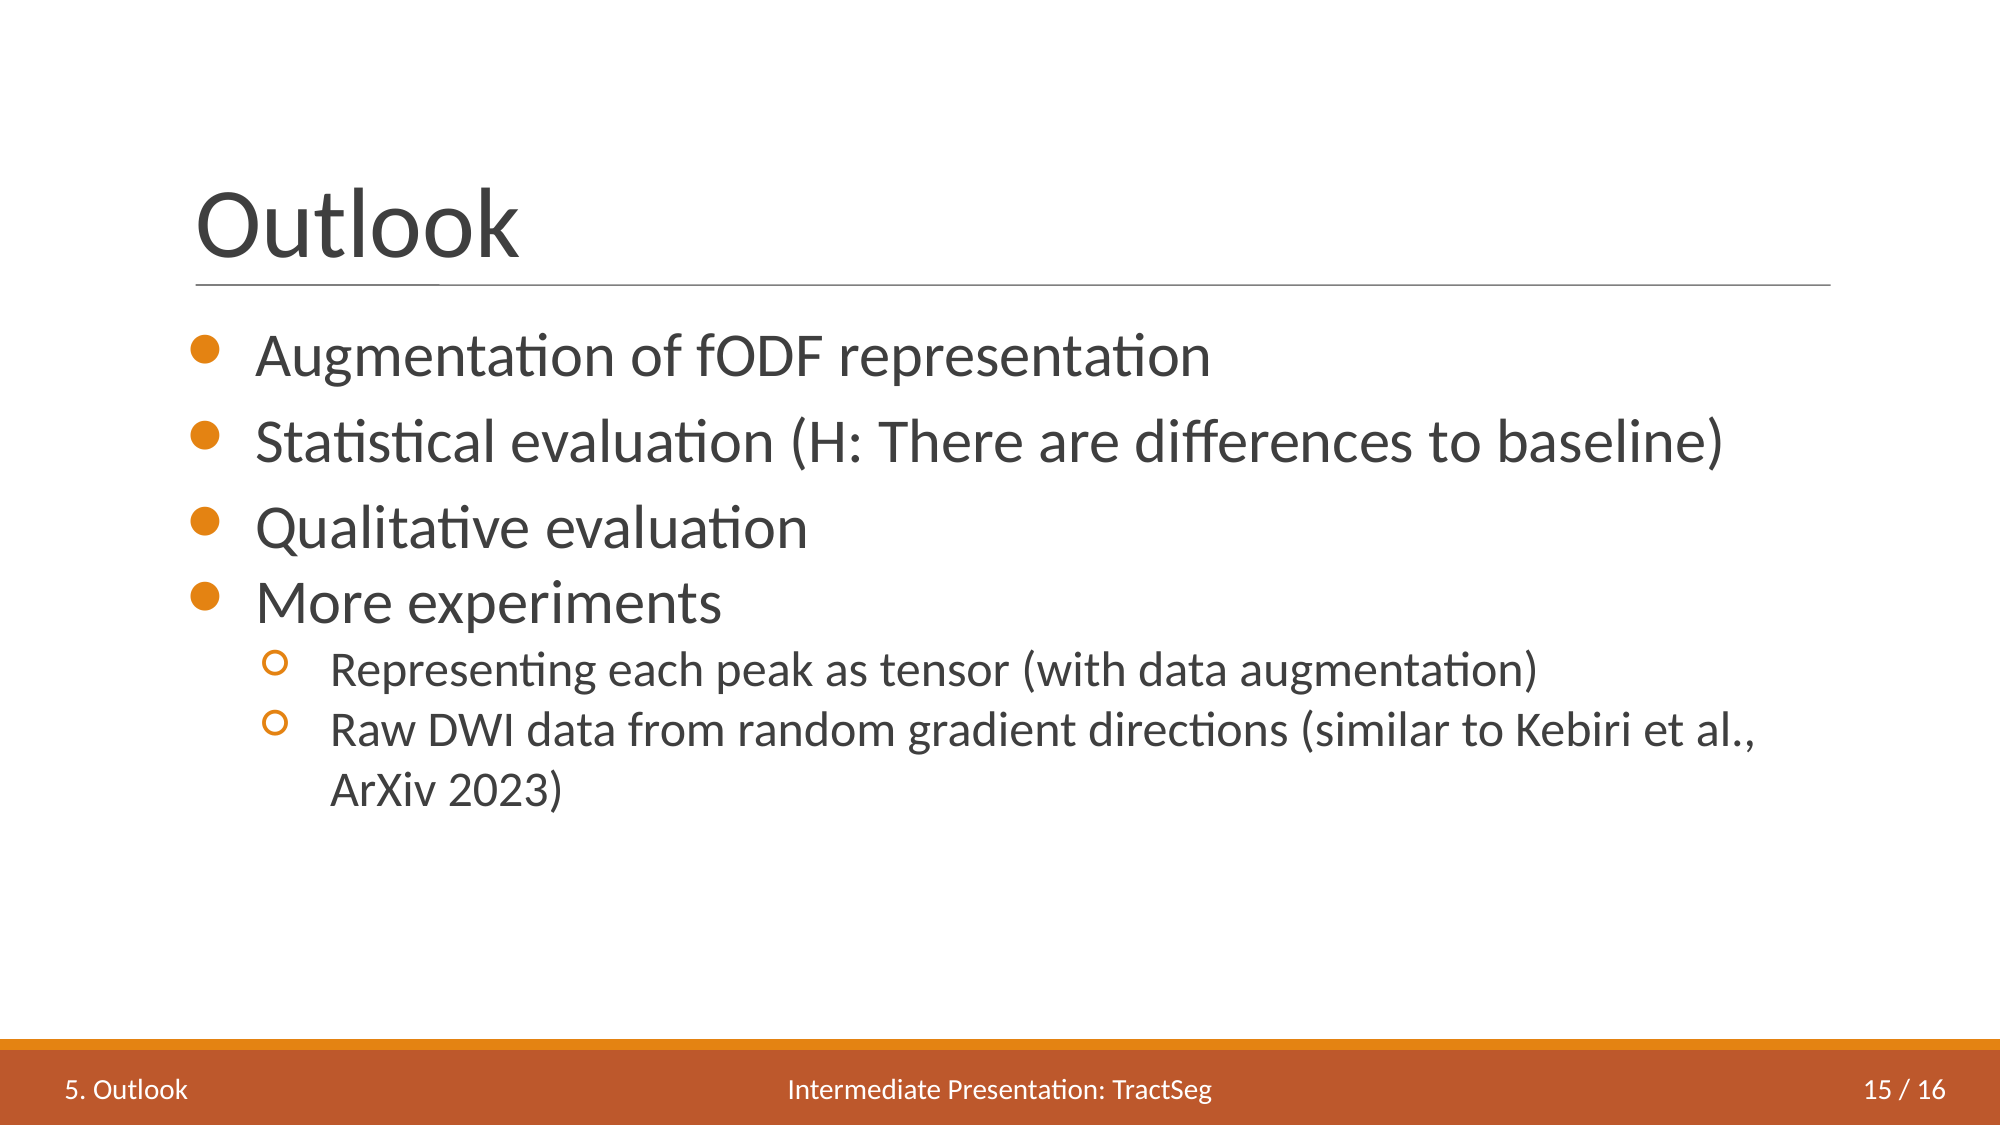

# Outlook
Augmentation of fODF representation
Statistical evaluation (H: There are differences to baseline)
Qualitative evaluation
More experiments
Representing each peak as tensor (with data augmentation)
Raw DWI data from random gradient directions (similar to Kebiri et al., ArXiv 2023)
5. Outlook
Intermediate Presentation: TractSeg